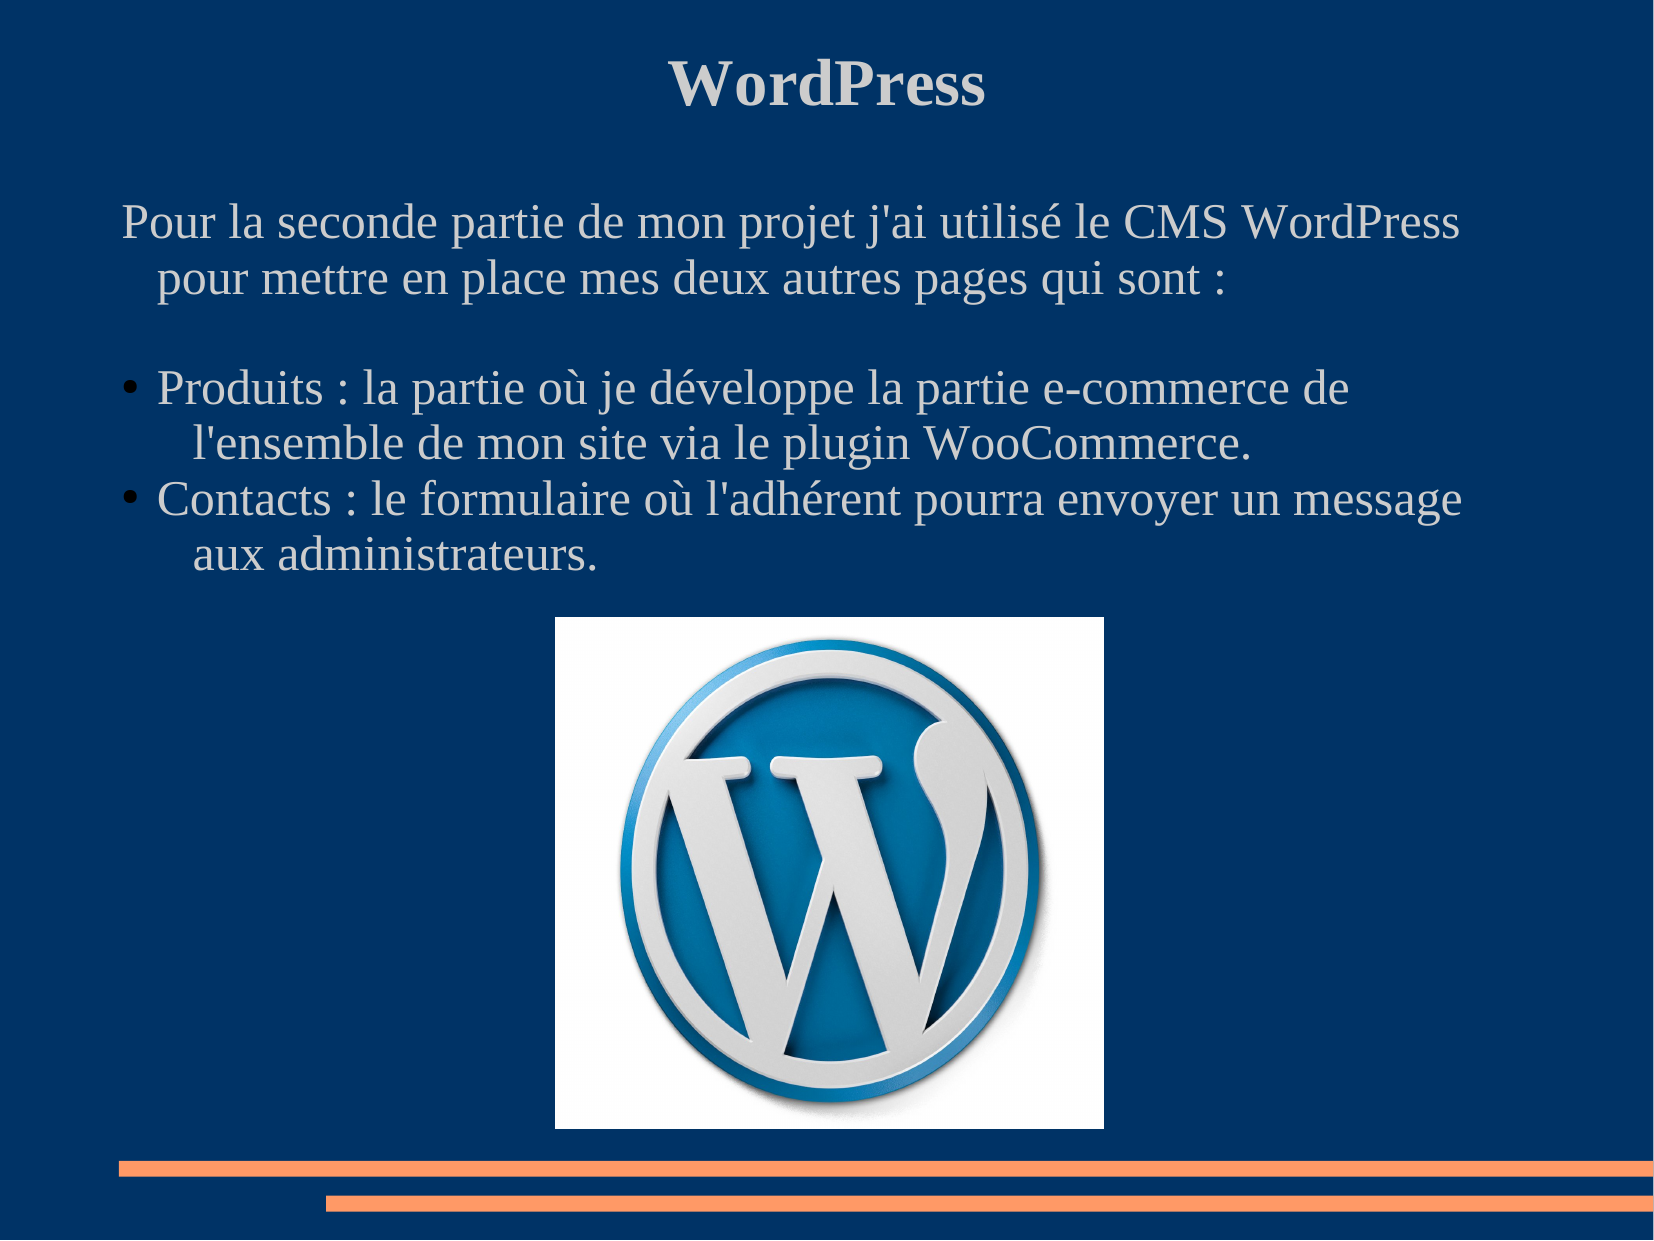

# WordPress
Pour la seconde partie de mon projet j'ai utilisé le CMS WordPress pour mettre en place mes deux autres pages qui sont :
Produits : la partie où je développe la partie e-commerce de l'ensemble de mon site via le plugin WooCommerce.
Contacts : le formulaire où l'adhérent pourra envoyer un message aux administrateurs.